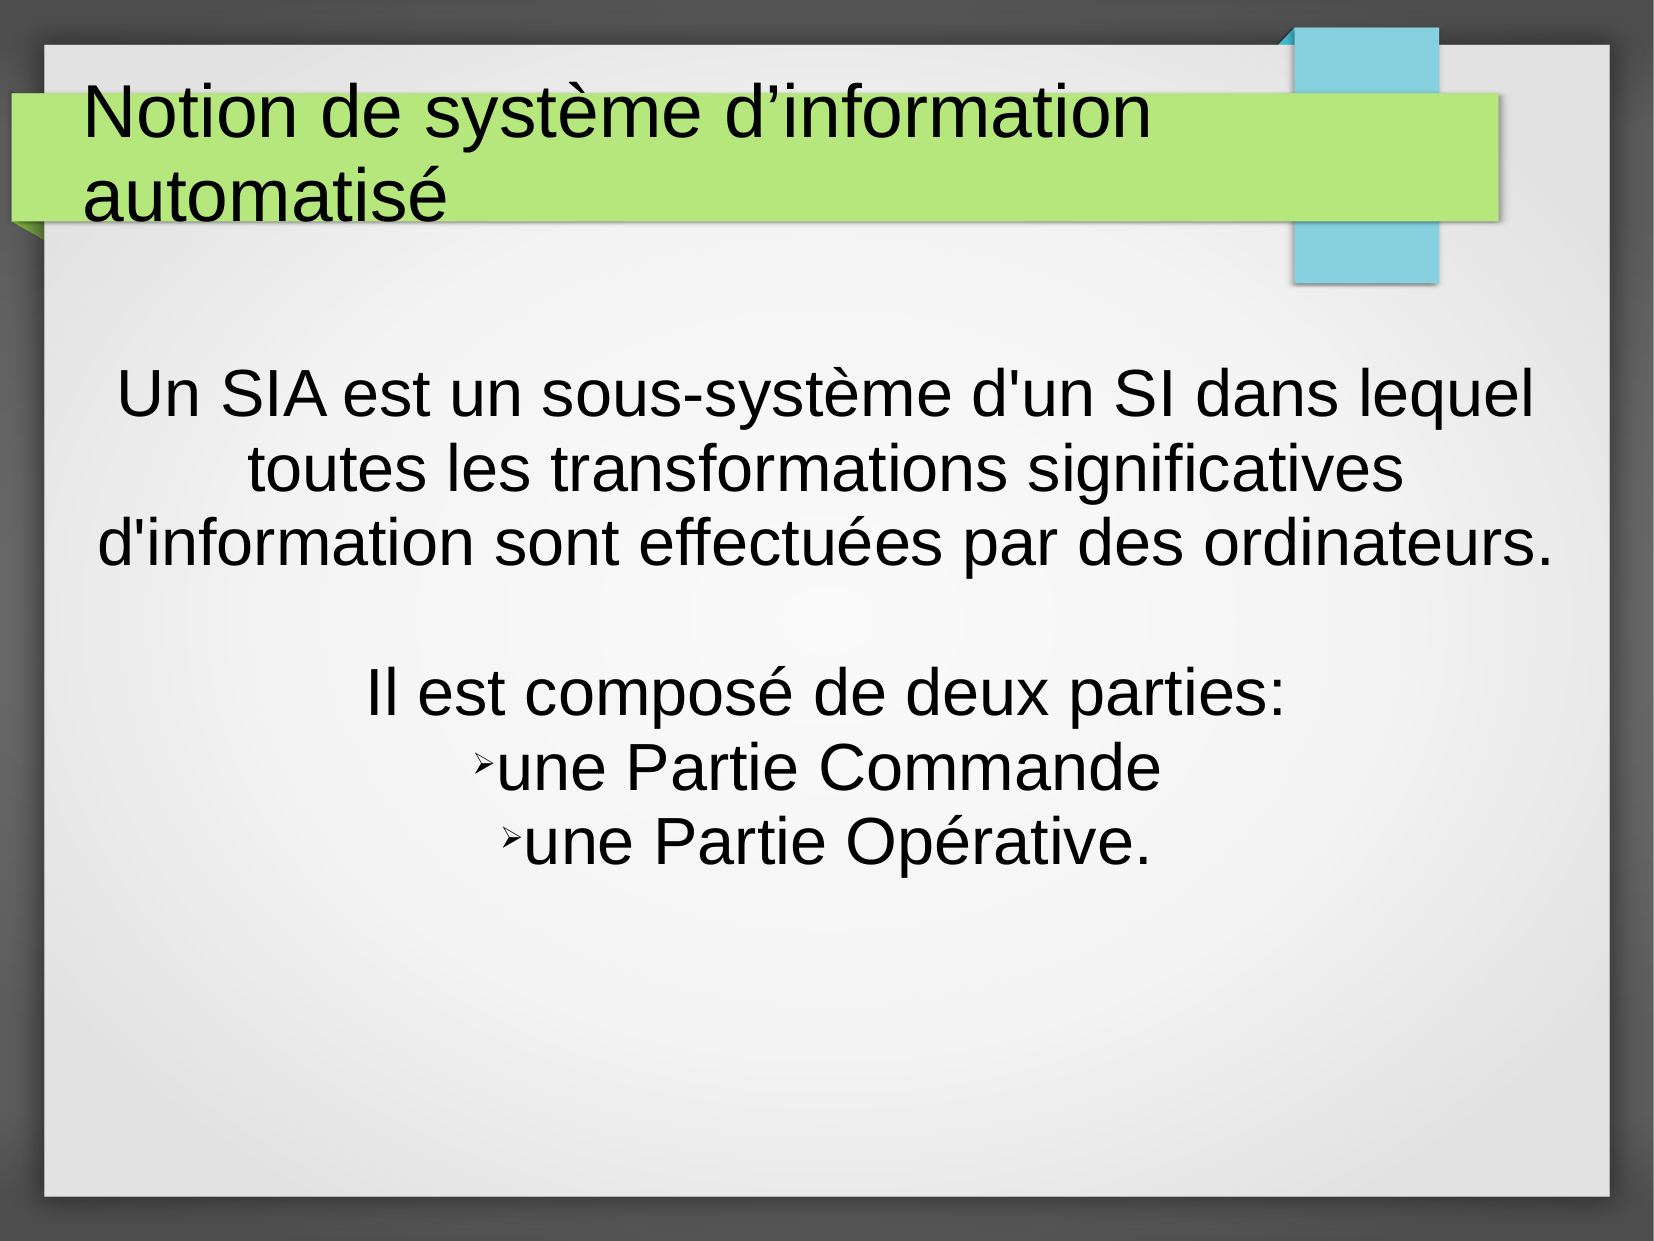

# Notion de système d’information automatisé
Un SIA est un sous-système d'un SI dans lequel toutes les transformations significatives d'information sont effectuées par des ordinateurs.
Il est composé de deux parties:
une Partie Commande
une Partie Opérative.